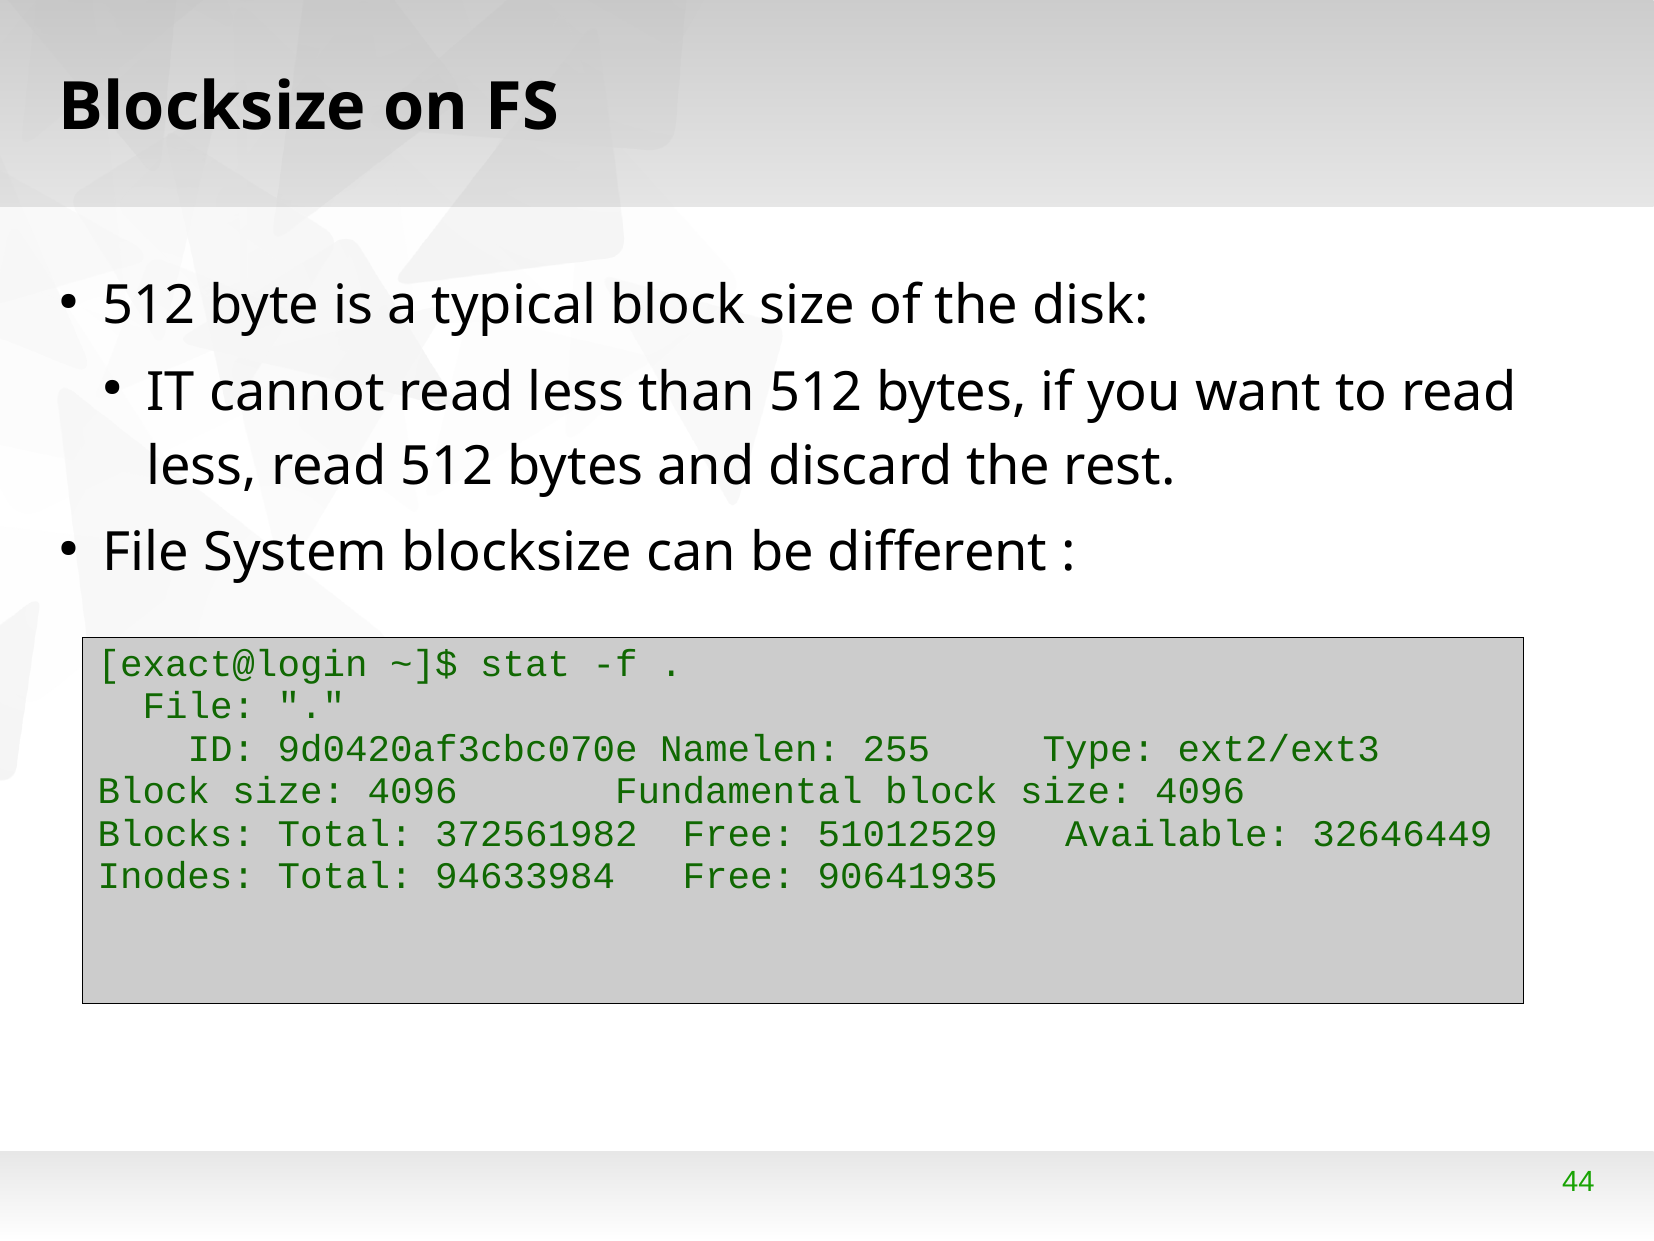

# Blocksize on FS
512 byte is a typical block size of the disk:
IT cannot read less than 512 bytes, if you want to read less, read 512 bytes and discard the rest.
File System blocksize can be different :
[exact@login ~]$ stat -f .
 File: "."
 ID: 9d0420af3cbc070e Namelen: 255 Type: ext2/ext3
Block size: 4096 Fundamental block size: 4096
Blocks: Total: 372561982 Free: 51012529 Available: 32646449
Inodes: Total: 94633984 Free: 90641935
44